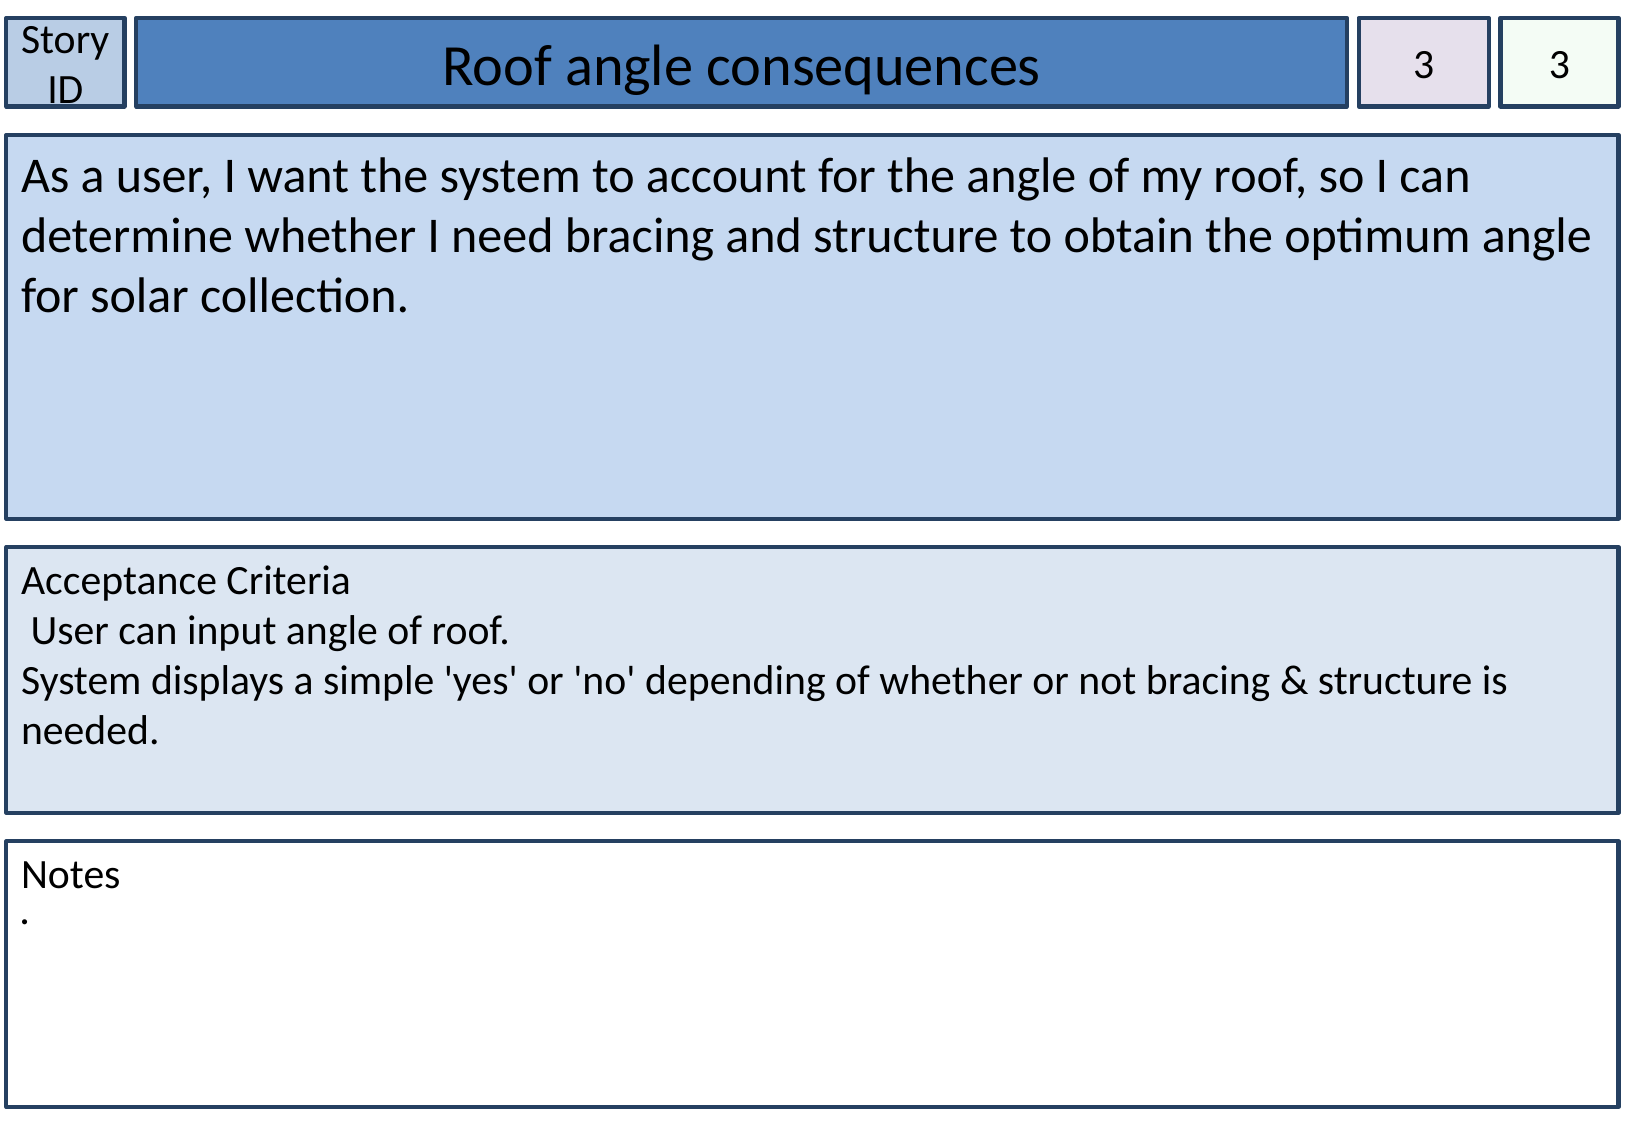

Story ID
Roof angle consequences
3
3
As a user, I want the system to account for the angle of my roof, so I can determine whether I need bracing and structure to obtain the optimum angle for solar collection.
Acceptance Criteria
 User can input angle of roof.
System displays a simple 'yes' or 'no' depending of whether or not bracing & structure is needed.
Notes